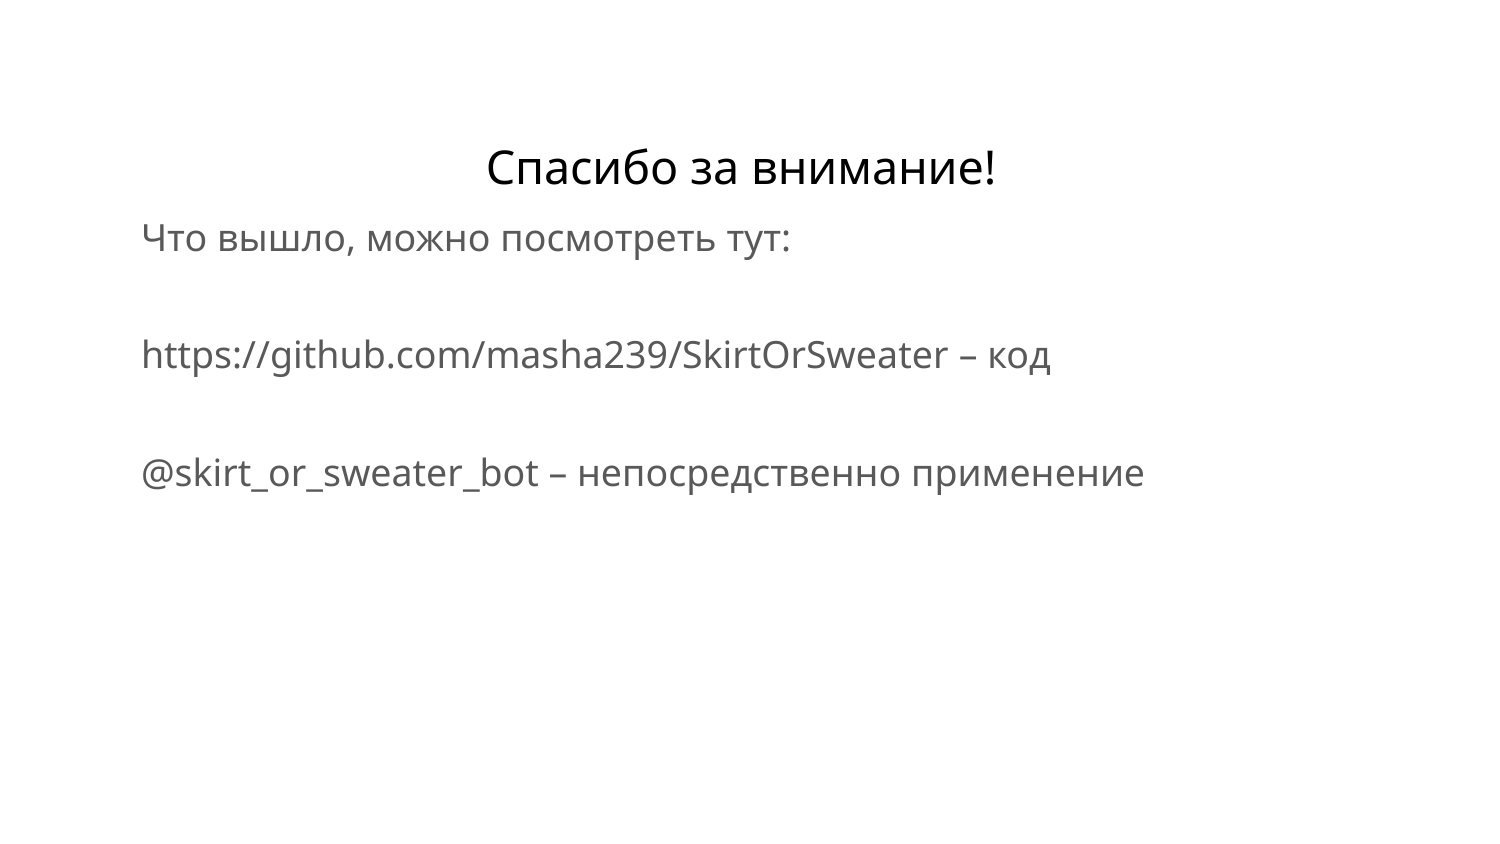

# Спасибо за внимание!
Что вышло, можно посмотреть тут:
https://github.com/masha239/SkirtOrSweater – код
@skirt_or_sweater_bot – непосредственно применение